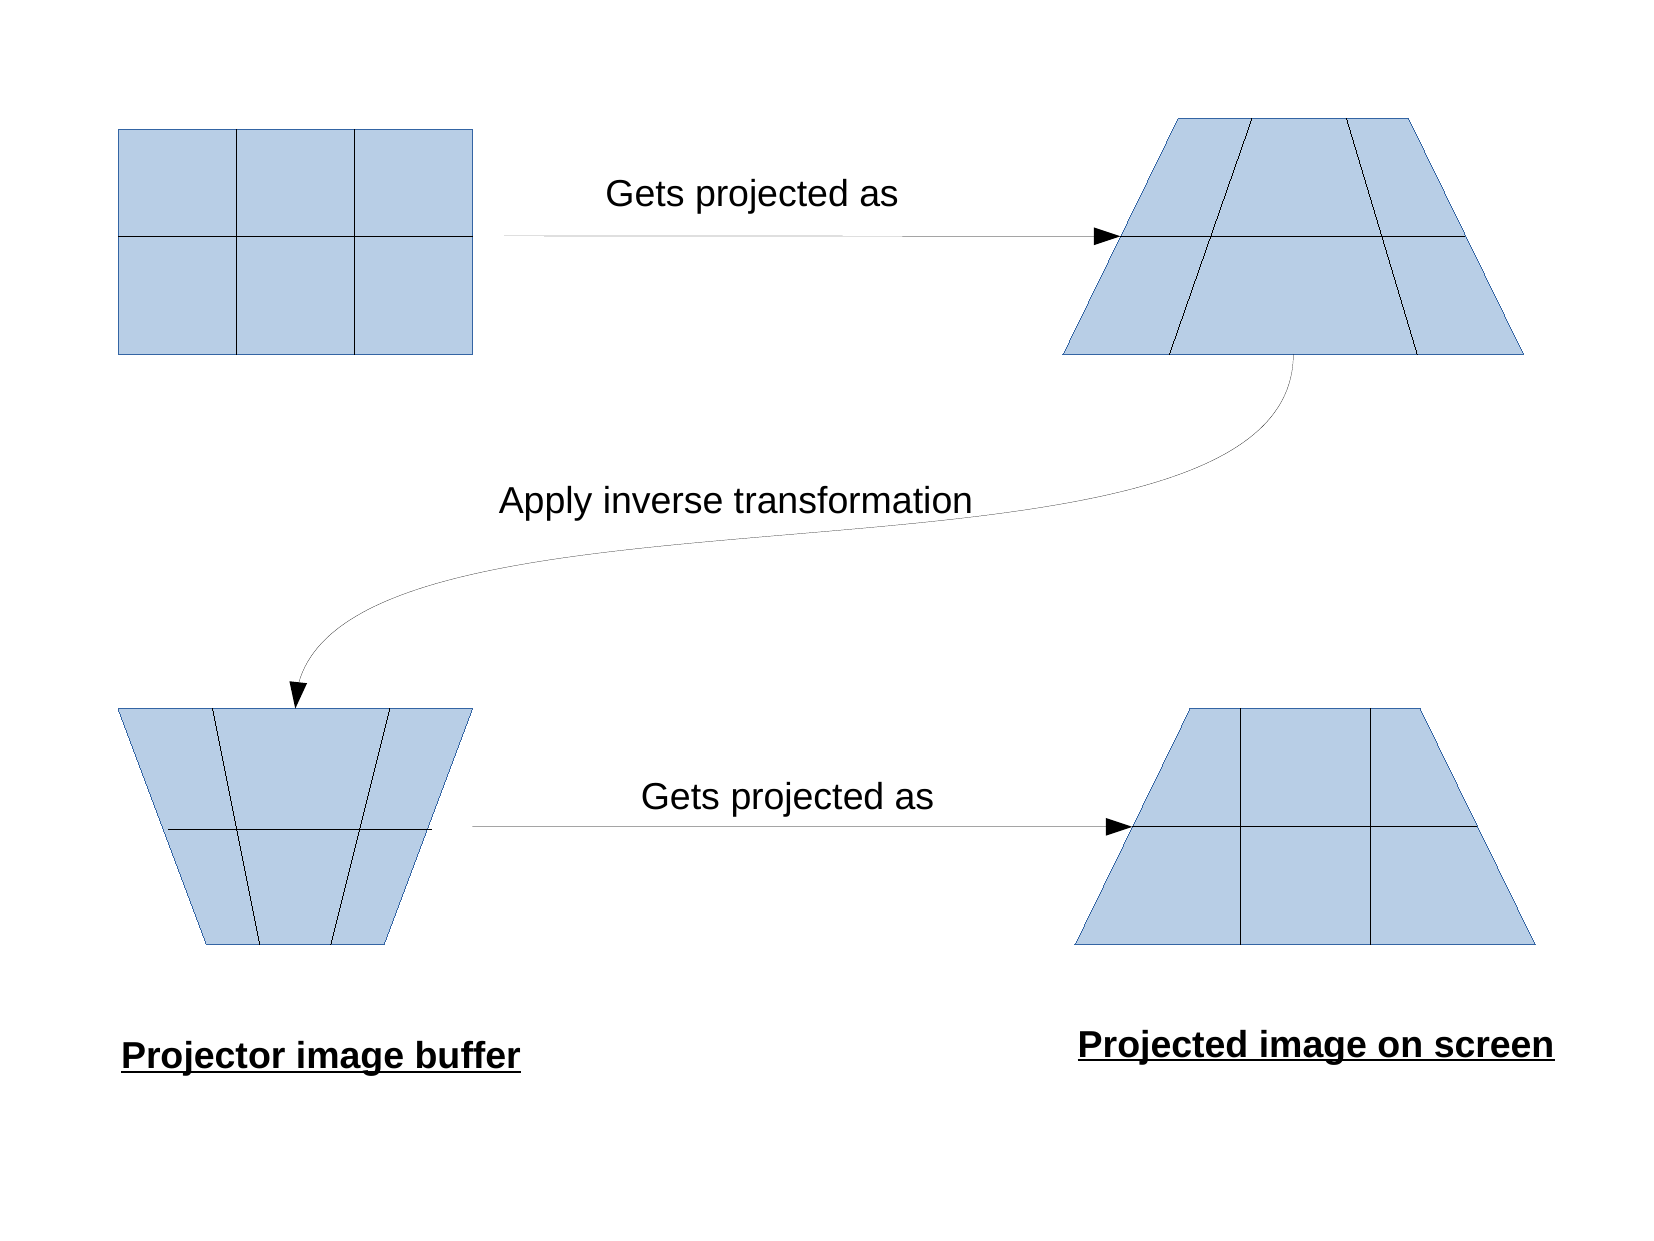

Gets projected as
Apply inverse transformation
Gets projected as
Projected image on screen
Projector image buffer